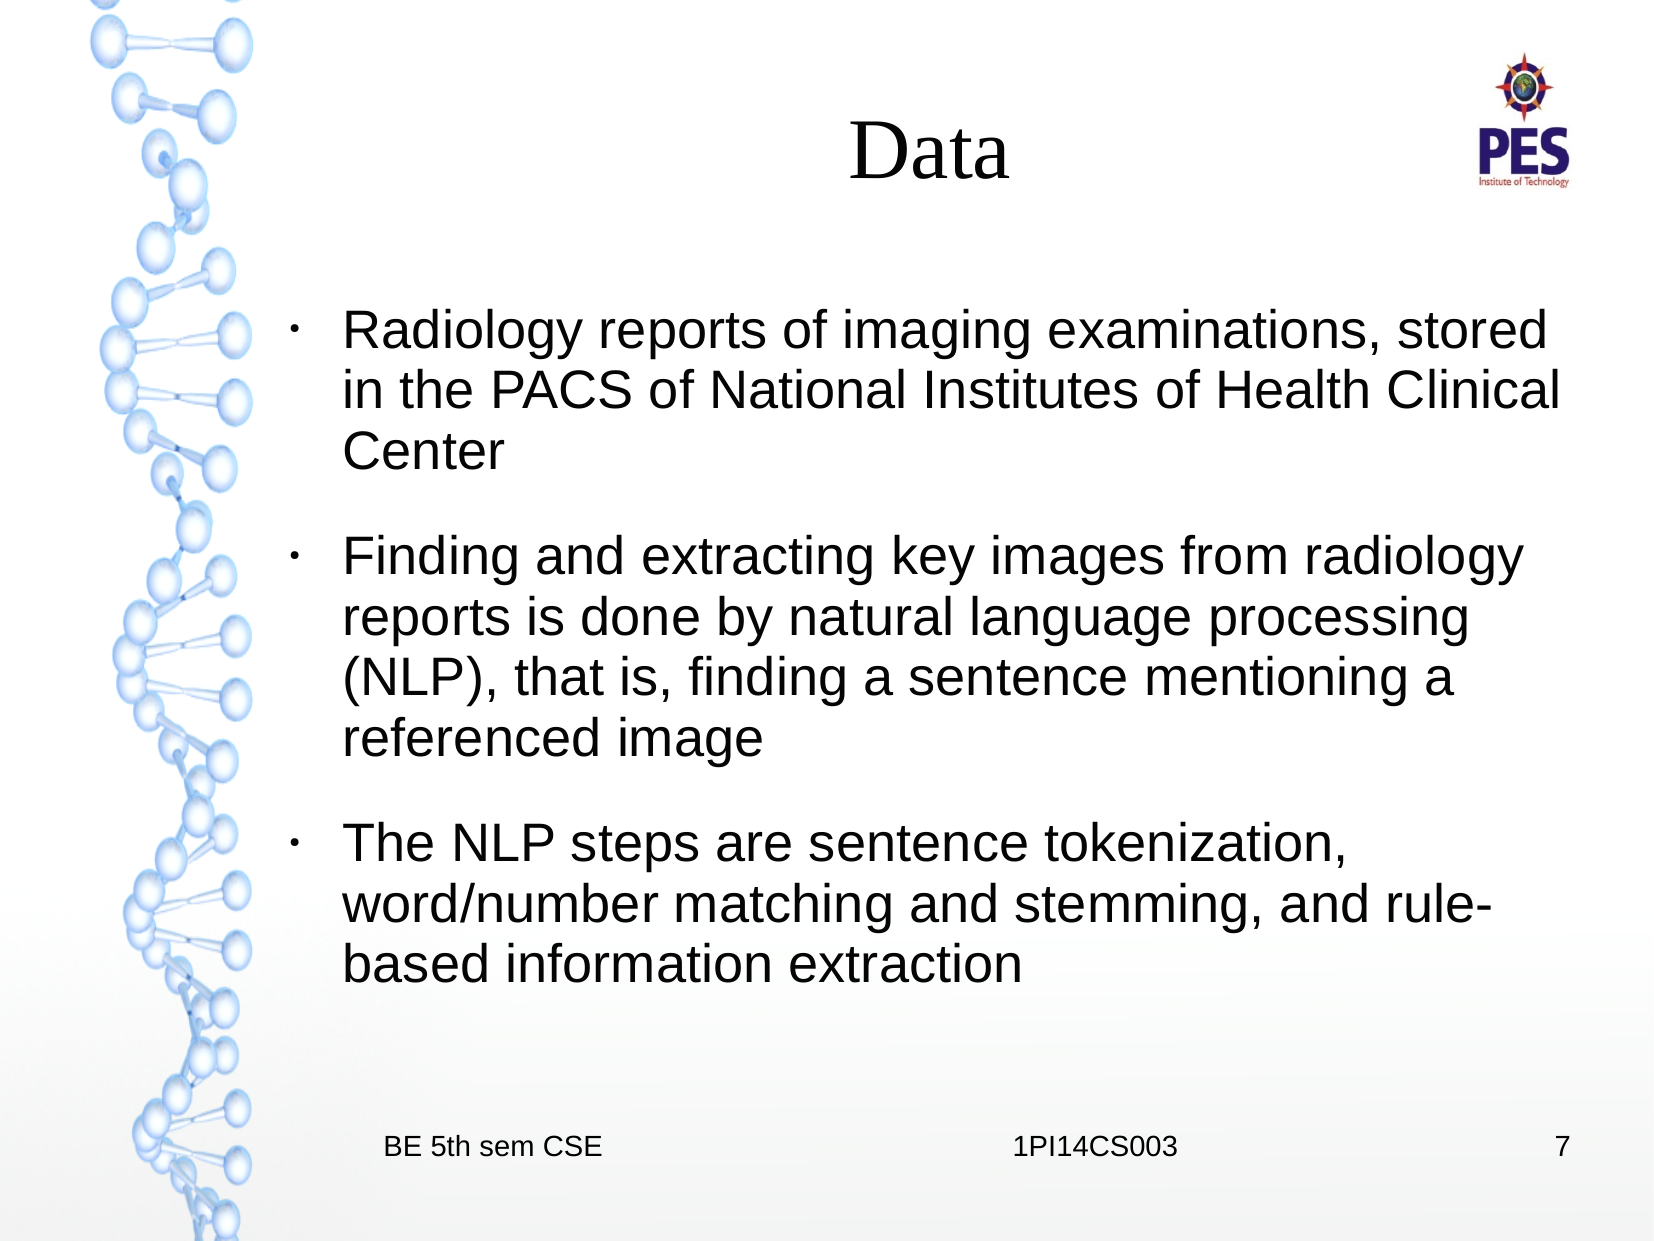

# Data
Radiology reports of imaging examinations, stored in the PACS of National Institutes of Health Clinical Center
Finding and extracting key images from radiology reports is done by natural language processing (NLP), that is, finding a sentence mentioning a referenced image
The NLP steps are sentence tokenization, word/number matching and stemming, and rule-based information extraction
 BE 5th sem CSE
1PI14CS003
7